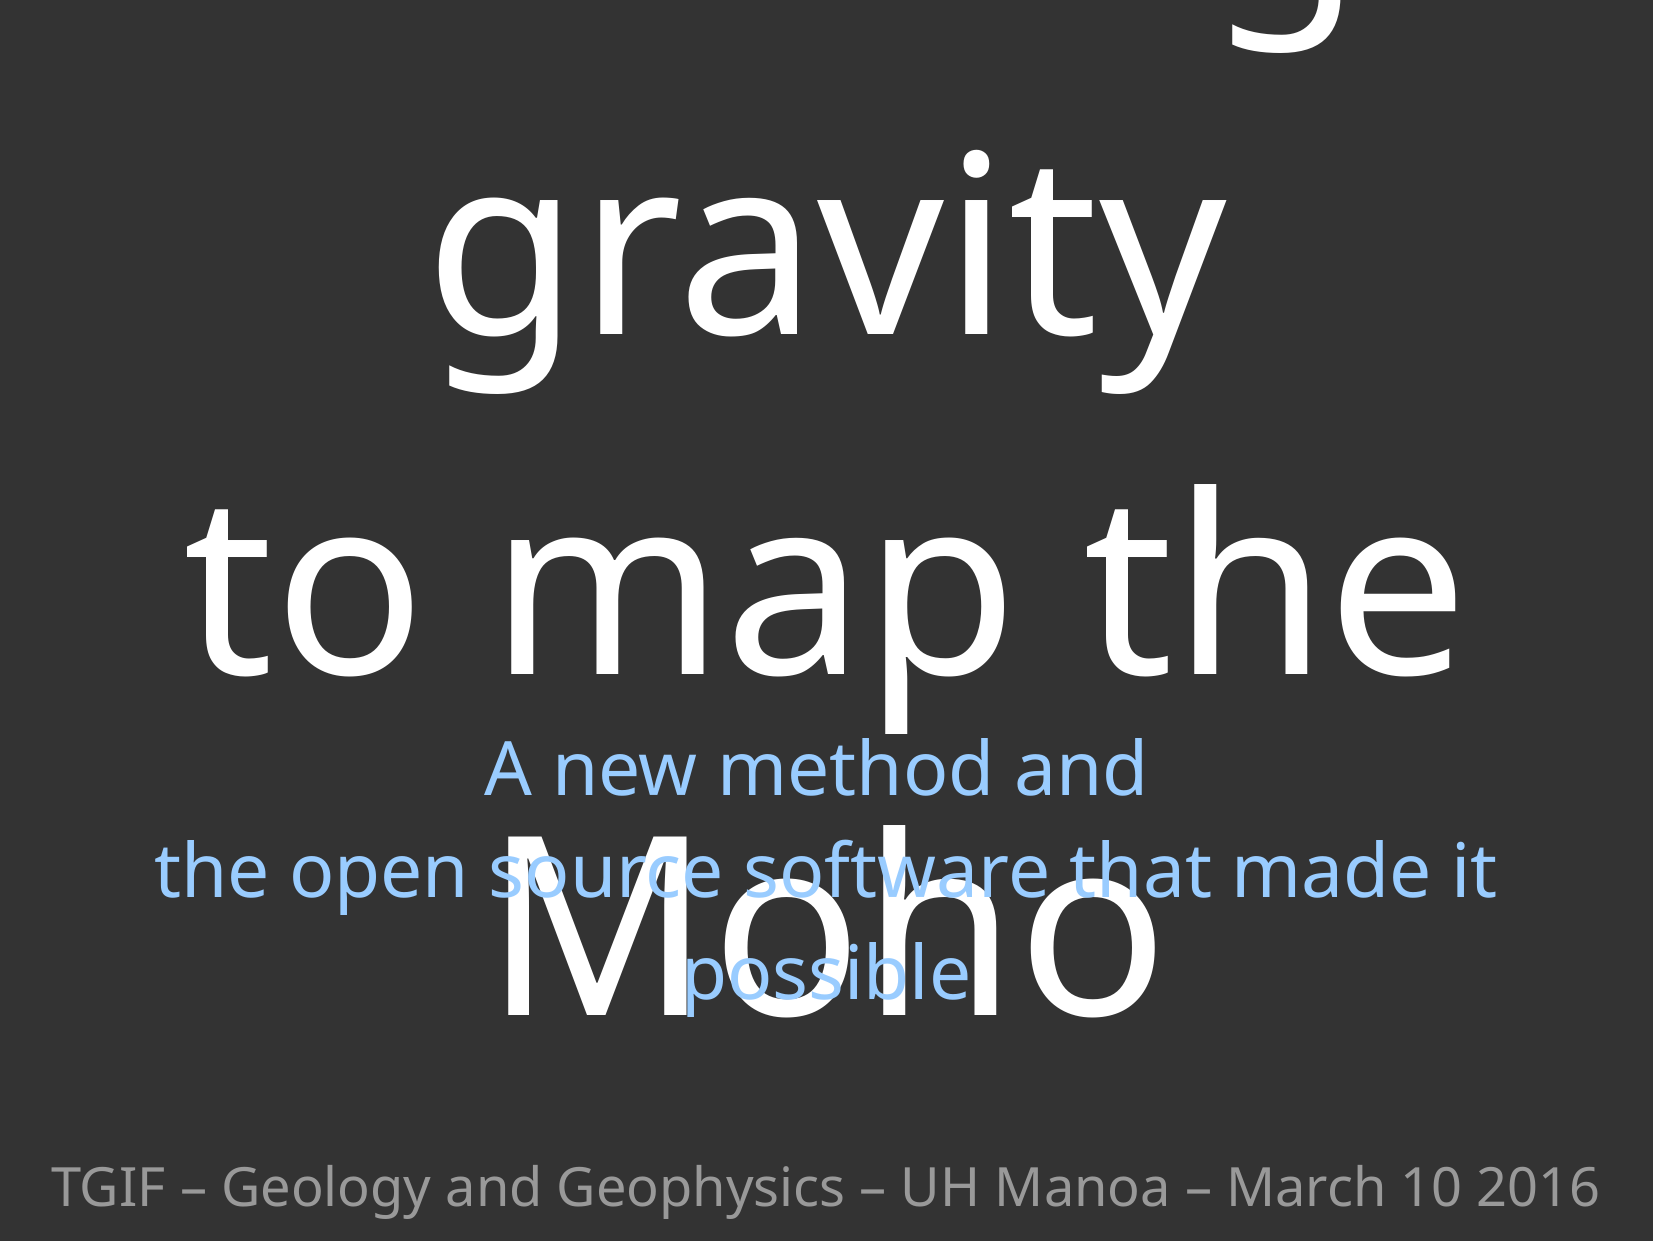

Inverting gravity
to map the Moho
A new method and
the open source software that made it possible
# TGIF – Geology and Geophysics – UH Manoa – March 10 2016